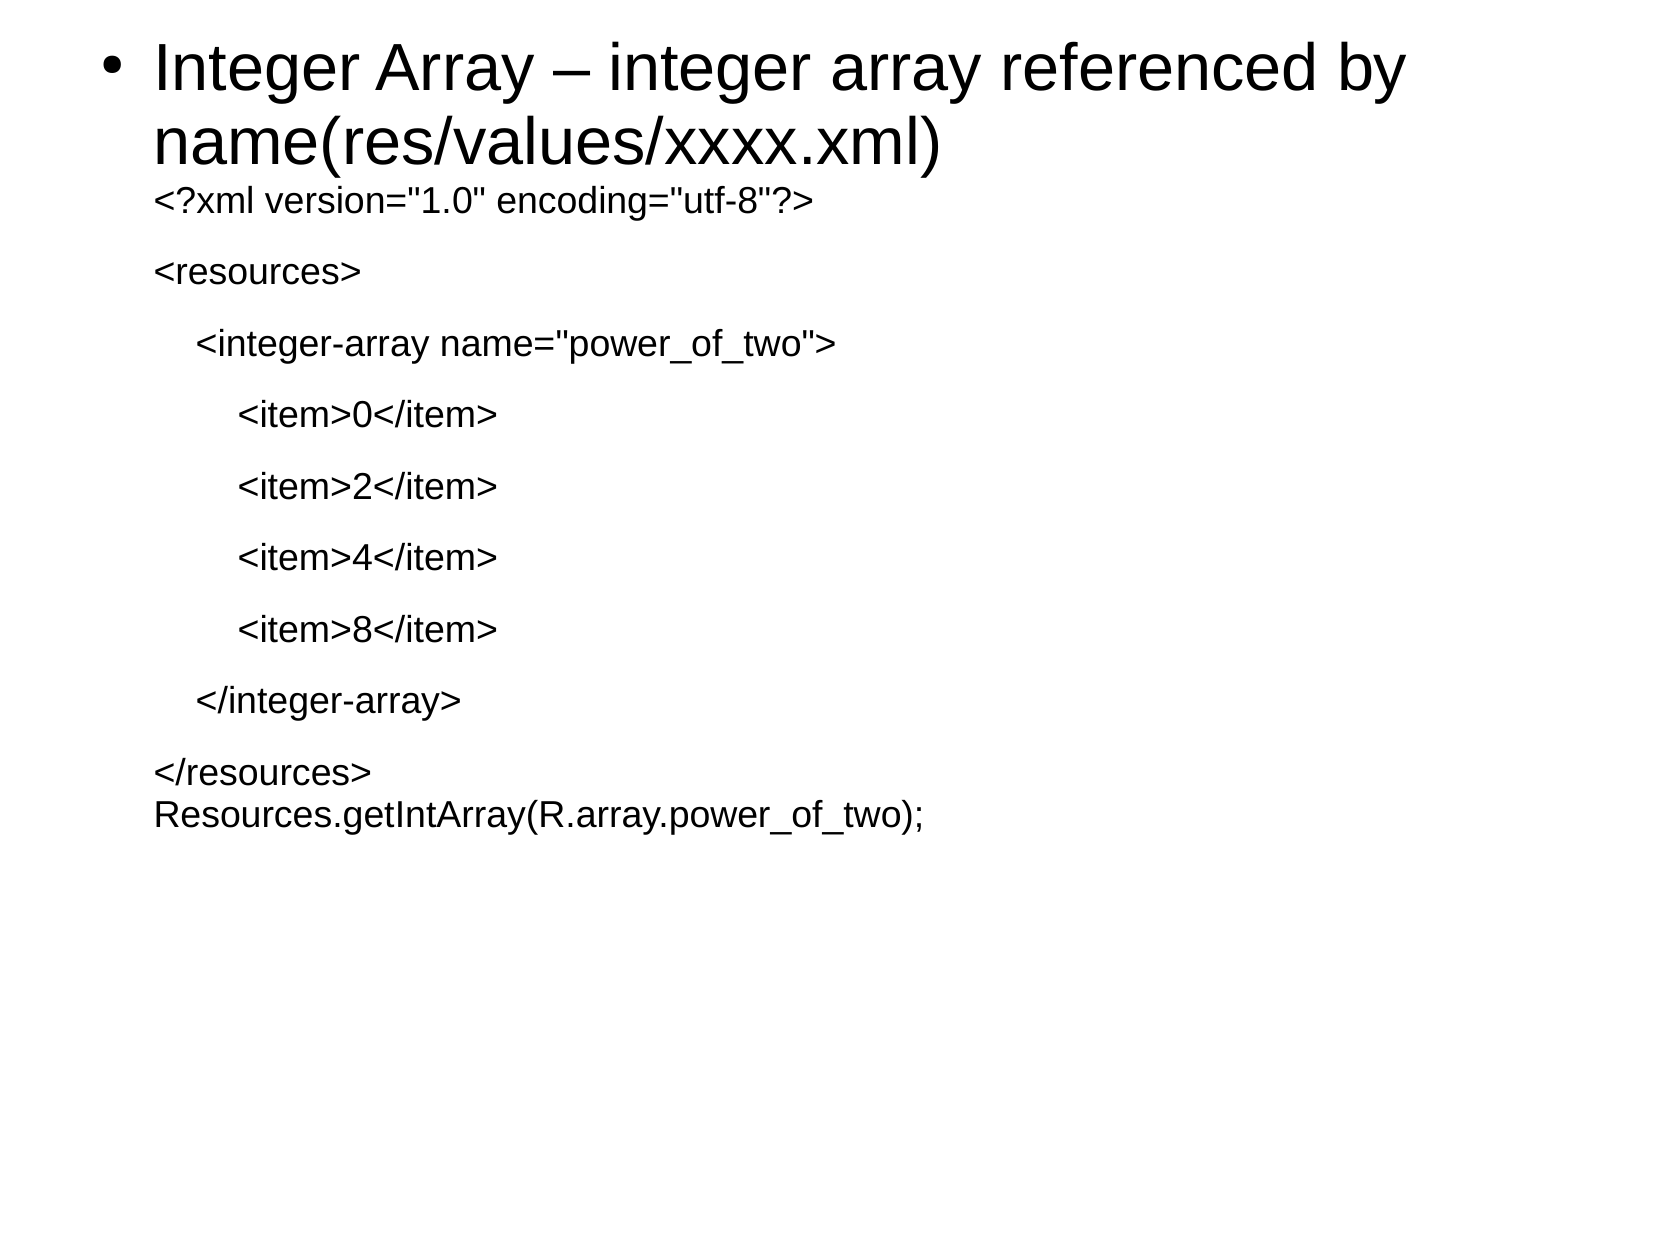

# Integer Array – integer array referenced by name(res/values/xxxx.xml) <?xml version="1.0" encoding="utf-8"?>
<resources>
 <integer-array name="power_of_two">
 <item>0</item>
 <item>2</item>
 <item>4</item>
 <item>8</item>
 </integer-array>
</resources>
Resources.getIntArray(R.array.power_of_two);